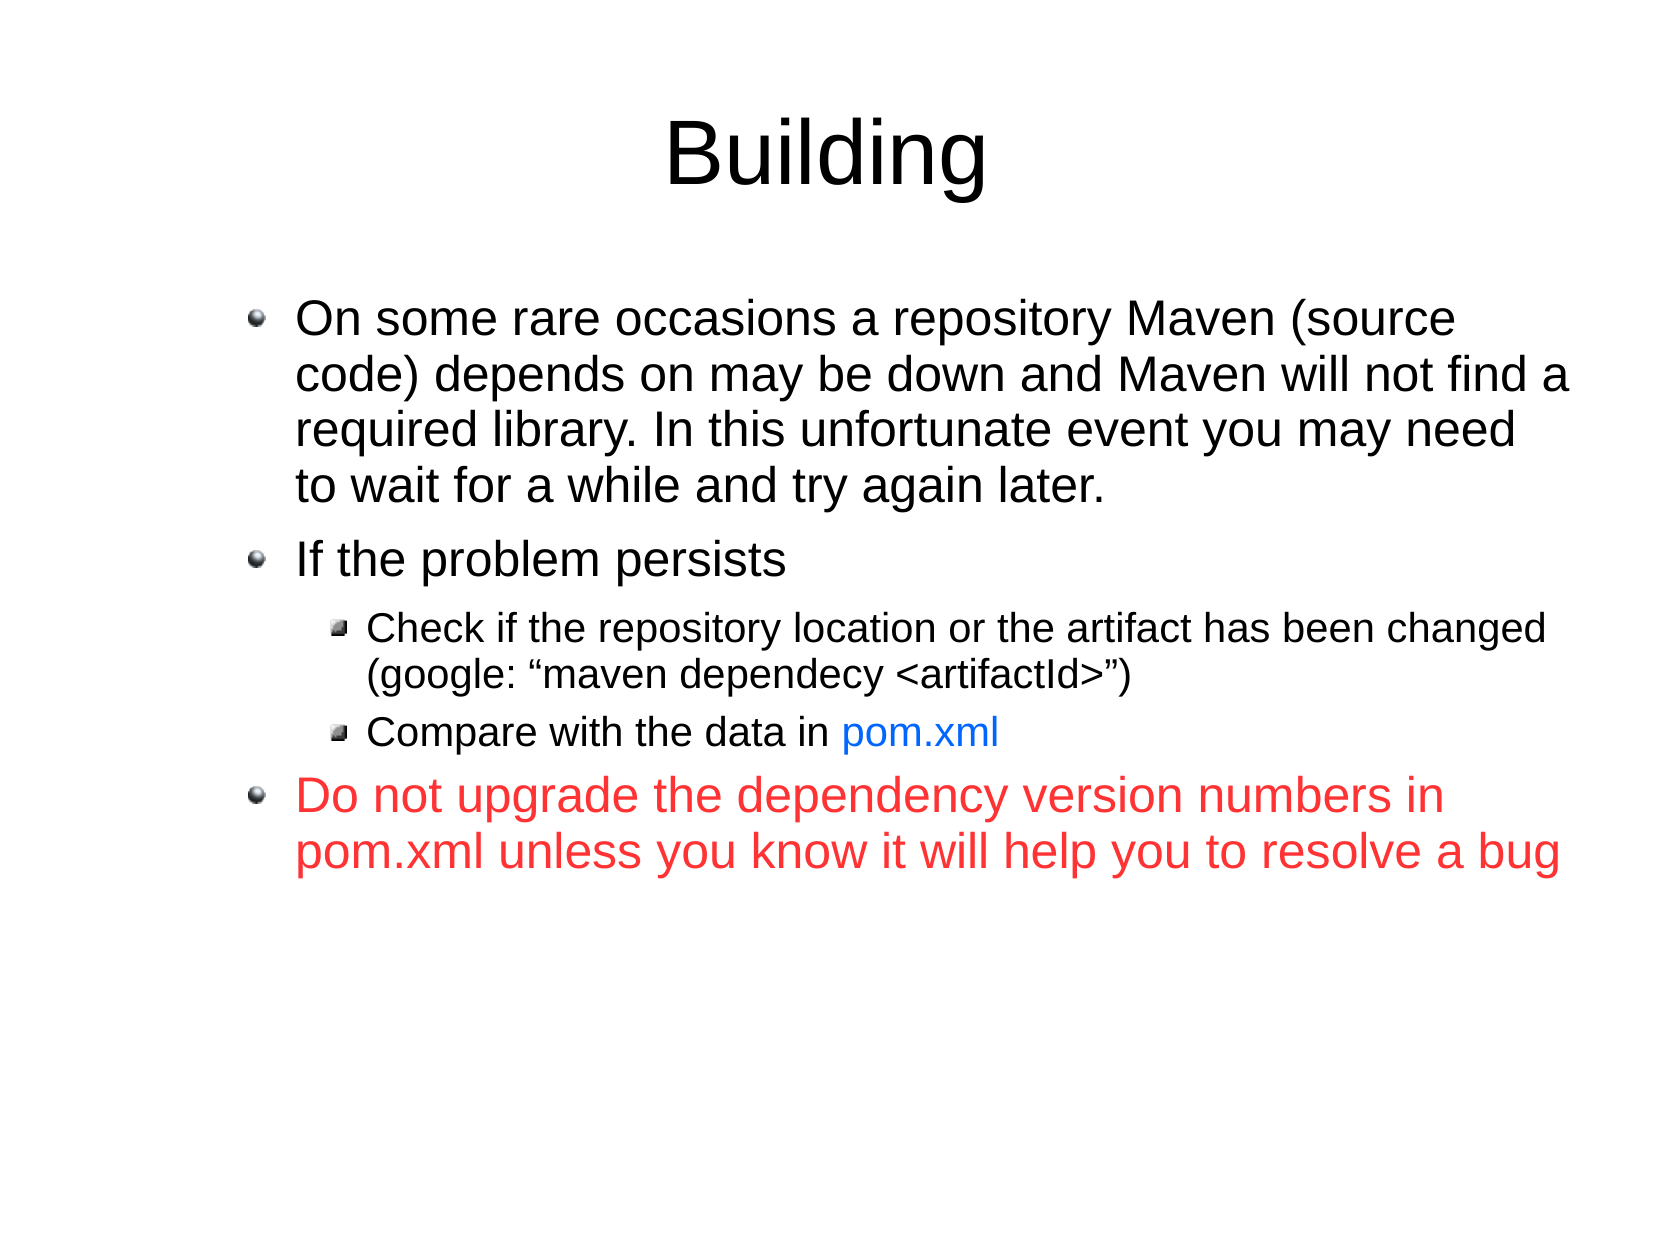

# Building
On some rare occasions a repository Maven (source code) depends on may be down and Maven will not find a required library. In this unfortunate event you may need to wait for a while and try again later.
If the problem persists
Check if the repository location or the artifact has been changed (google: “maven dependecy <artifactId>”)
Compare with the data in pom.xml
Do not upgrade the dependency version numbers in pom.xml unless you know it will help you to resolve a bug